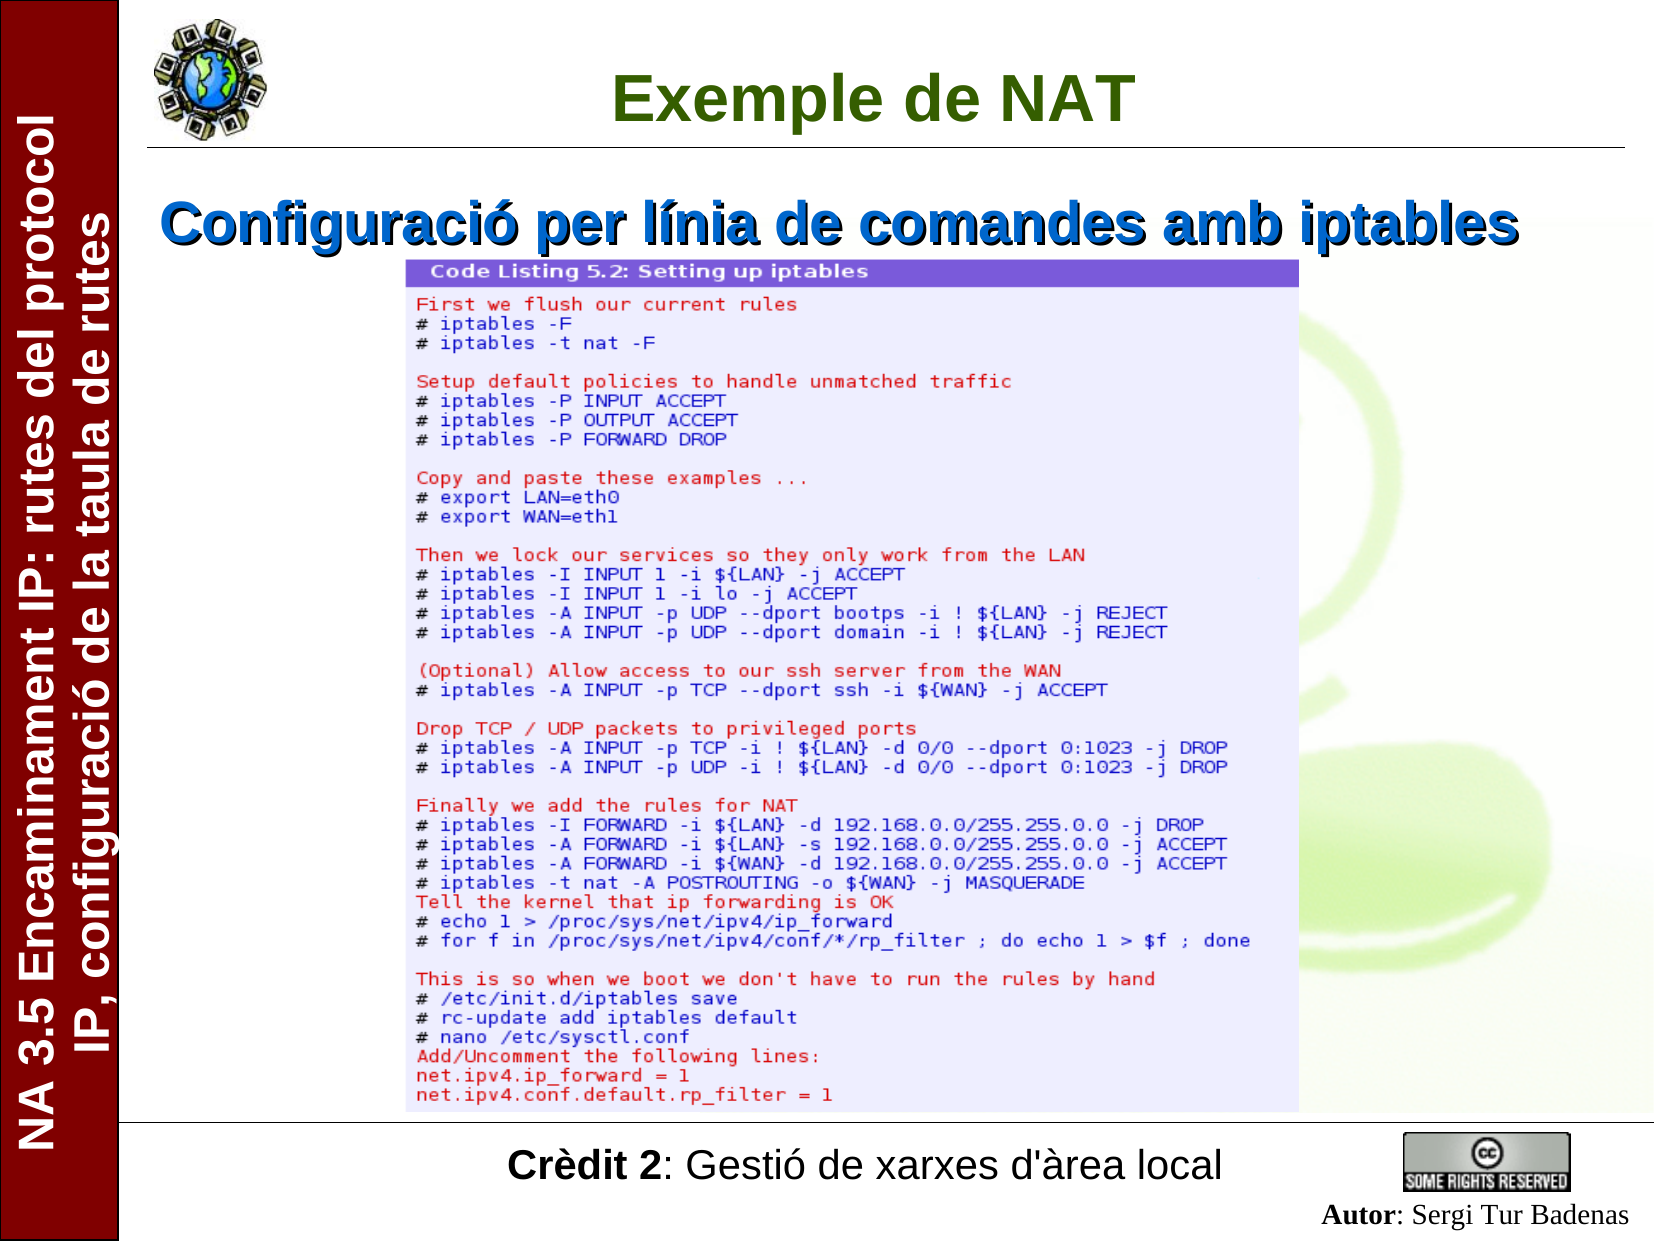

# Exemple de NAT
Configuració per línia de comandes amb iptables